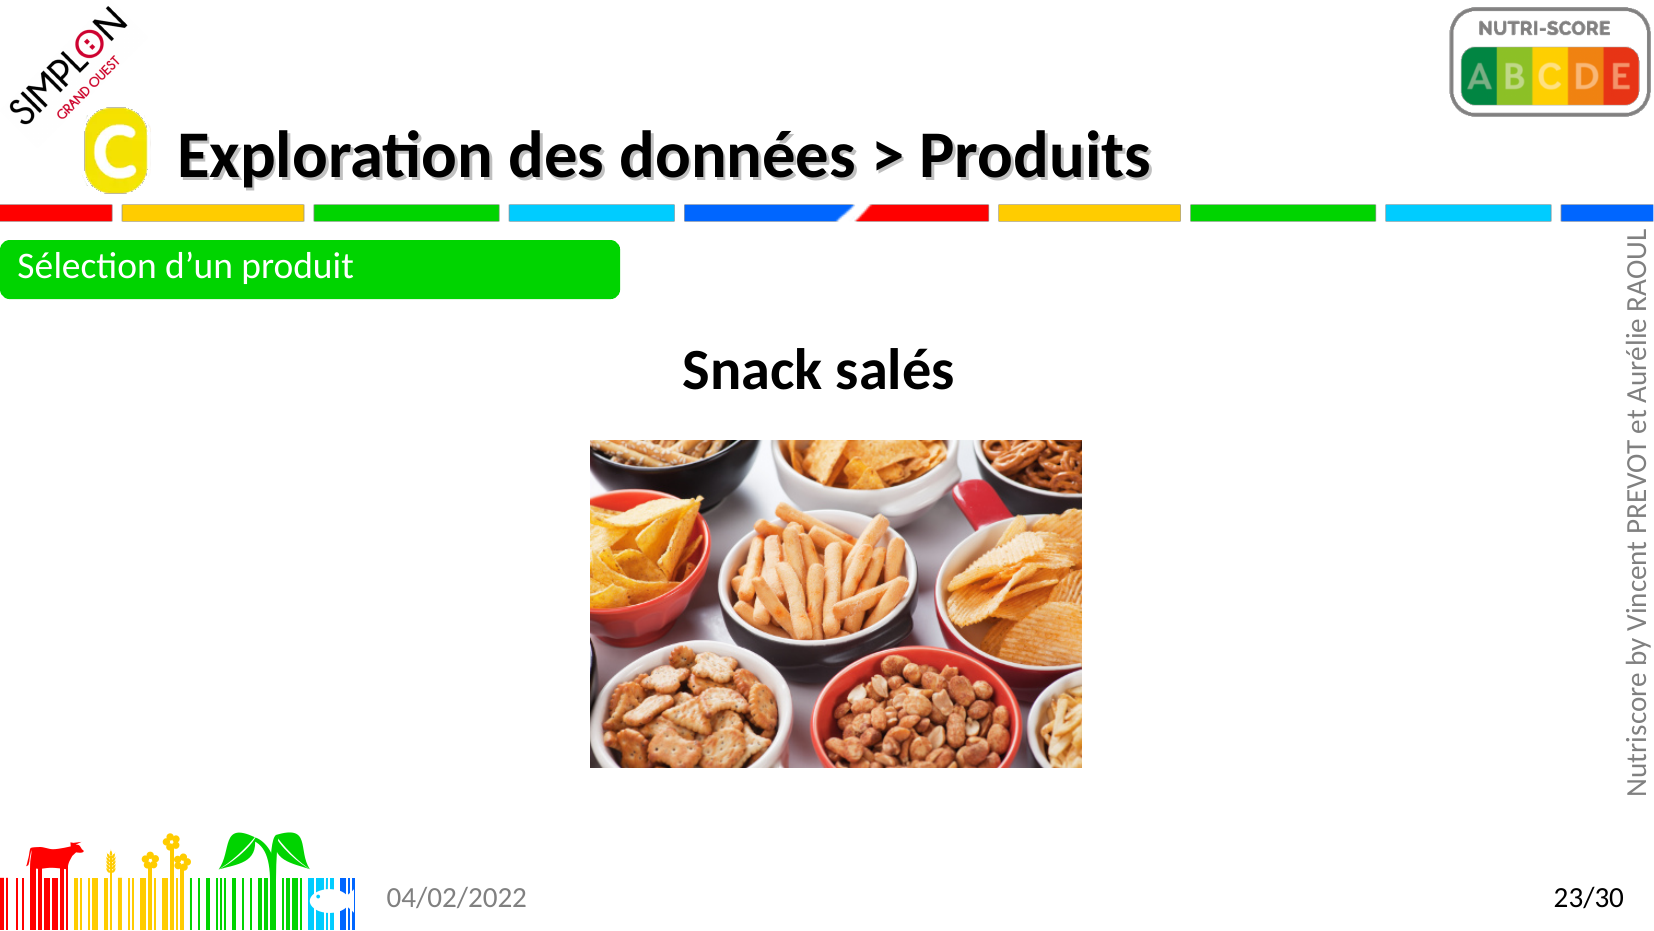

# Exploration des données > Produits
Sélection d’un produit
Snack salés
23